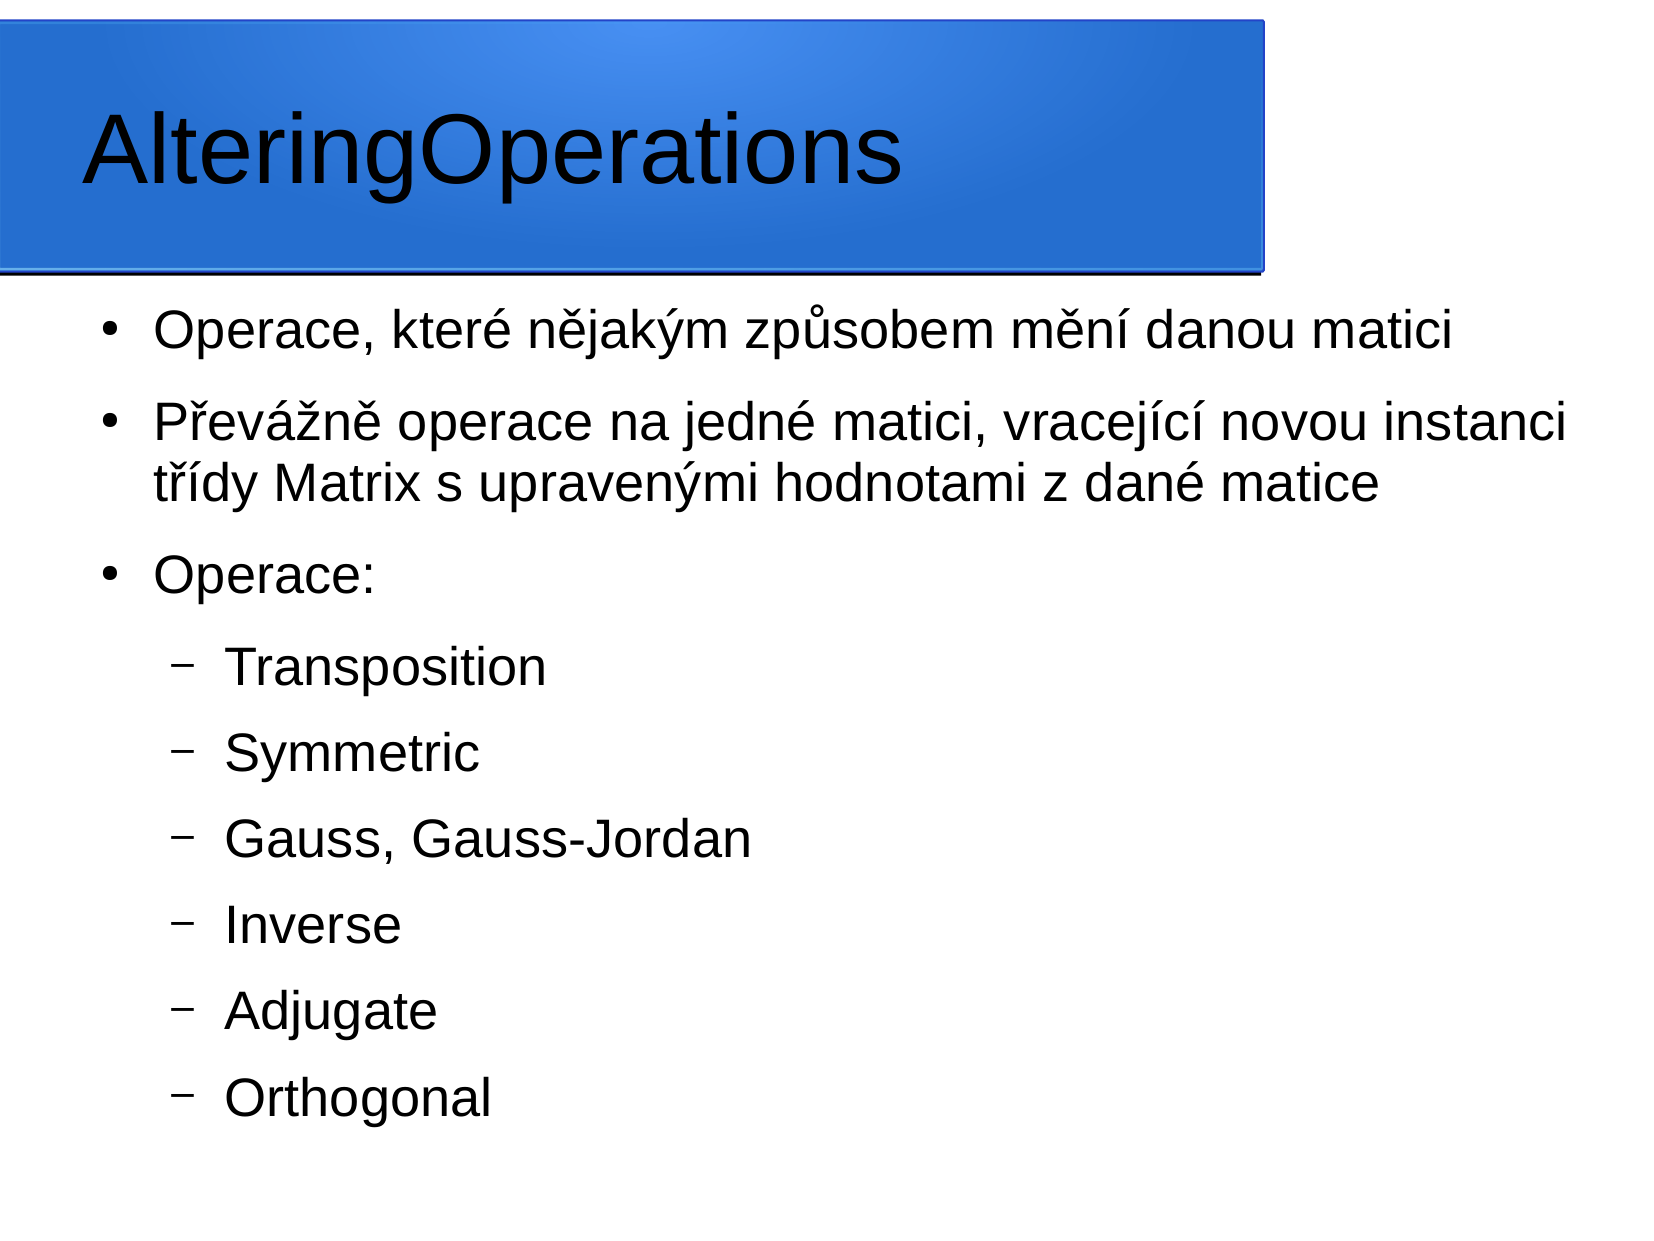

# AlteringOperations
Operace, které nějakým způsobem mění danou matici
Převážně operace na jedné matici, vracející novou instanci třídy Matrix s upravenými hodnotami z dané matice
Operace:
Transposition
Symmetric
Gauss, Gauss-Jordan
Inverse
Adjugate
Orthogonal